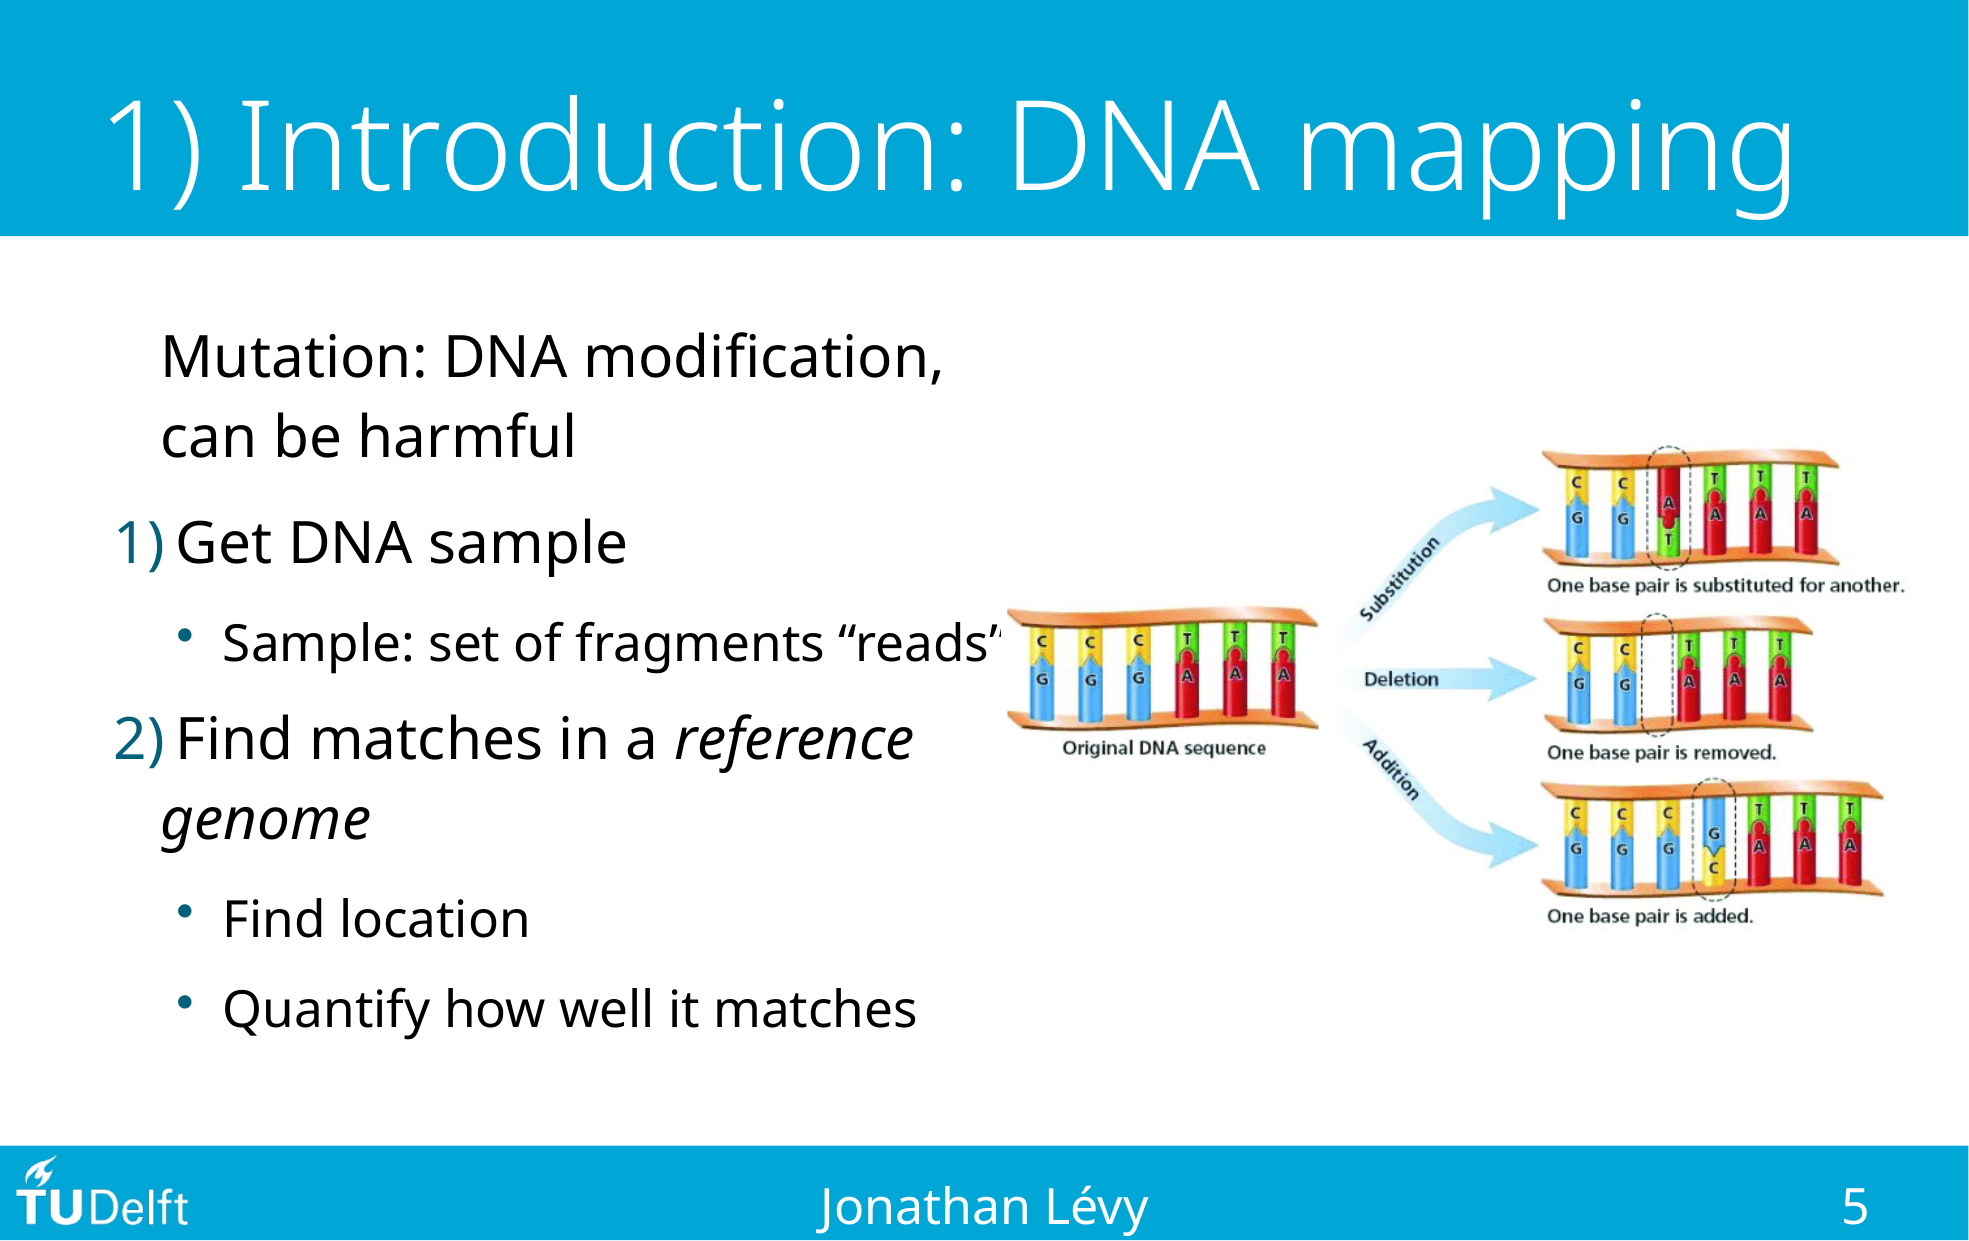

# 1) Introduction: DNA mapping
Mutation: DNA modification, can be harmful
 Get DNA sample
Sample: set of fragments “reads”
 Find matches in a reference genome
Find location
Quantify how well it matches
Jonathan Lévy
5